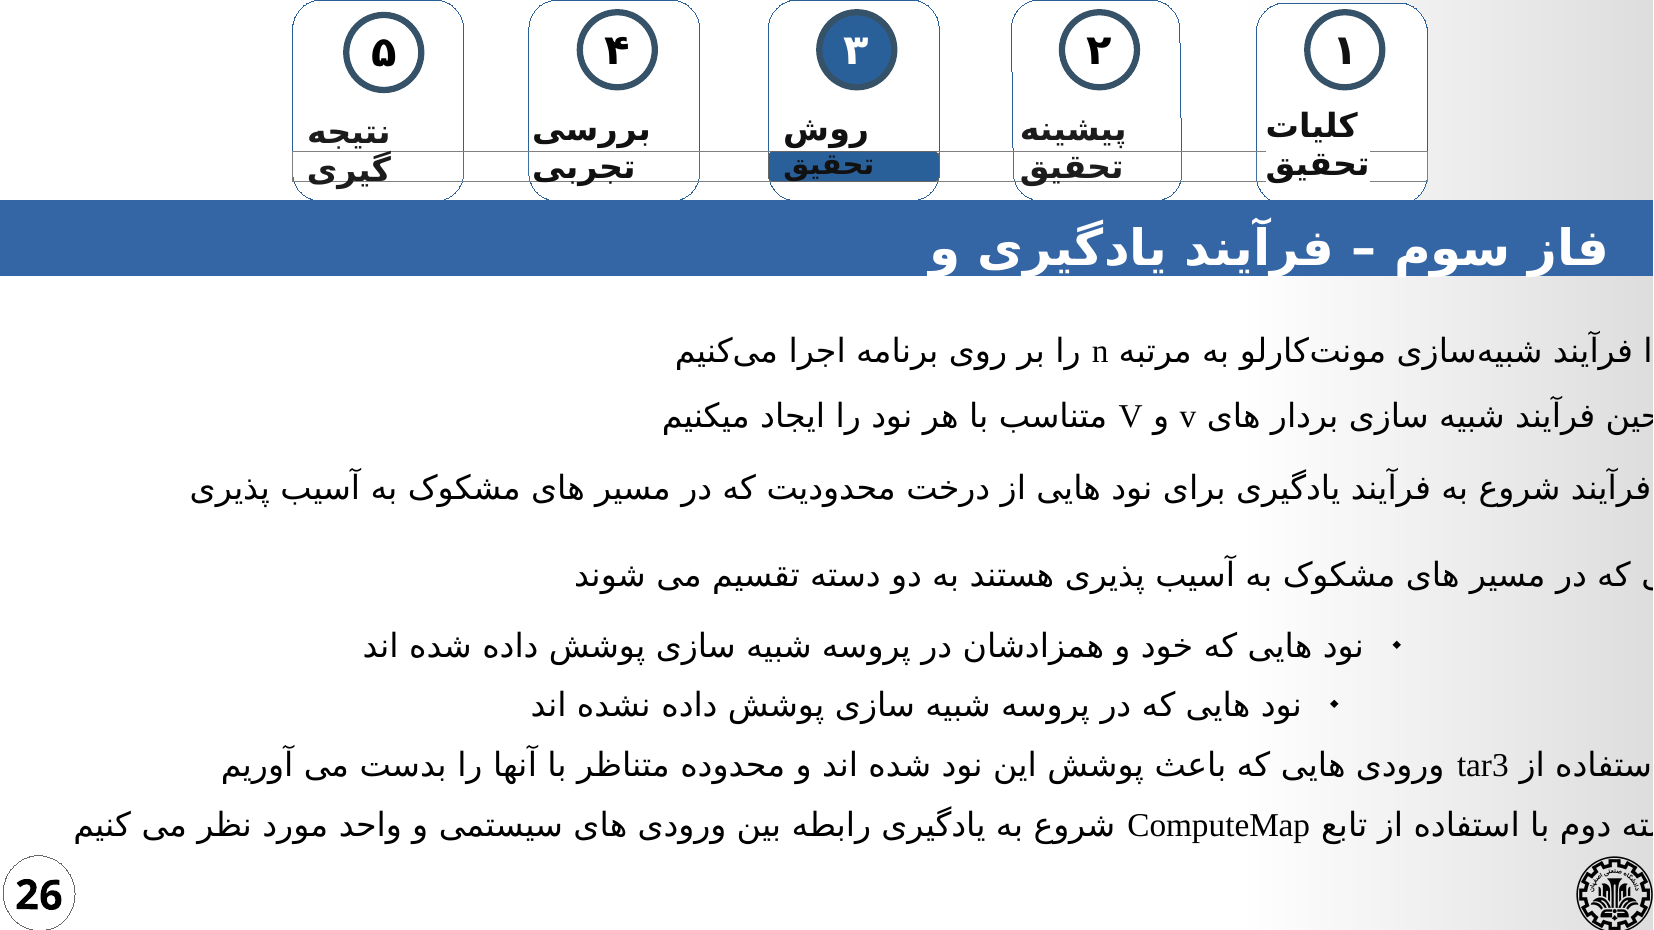

۴
۳
۲
۱
۵
کلیات تحقیق
بررسی تجربی
روش تحقیق
پیشینه تحقیق
نتیجه گیری
فاز سوم – فرآیند یادگیری و شبیه‌سازی
در ابتدا فرآیند شبیه‌سازی مونت‌کارلو به مرتبه n را بر روی برنامه اجرا می‌کنیم
در حین فرآیند شبیه سازی بردار های v و V متناسب با هر نود را ایجاد میکنیم
پس از انجام این فرآیند شروع به فرآیند یادگیری برای نود هایی از درخت محدودیت که در مسیر های مشکوک به آسیب پذیری
هستند می کنیم
نود هایی که در مسیر های مشکوک به آسیب پذیری هستند به دو دسته تقسیم می شوند
نود هایی که خود و همزادشان در پروسه شبیه سازی پوشش داده شده اند
نود هایی که در پروسه شبیه سازی پوشش داده نشده اند
برای دسته اول با استفاده از tar3 ورودی هایی که باعث پوشش این نود شده اند و محدوده متناظر با آنها را بدست می آوریم
برای نود های دسته دوم با استفاده از تابع ComputeMap شروع به یادگیری رابطه بین ورودی های سیستمی و واحد مورد نظر می کنیم
26